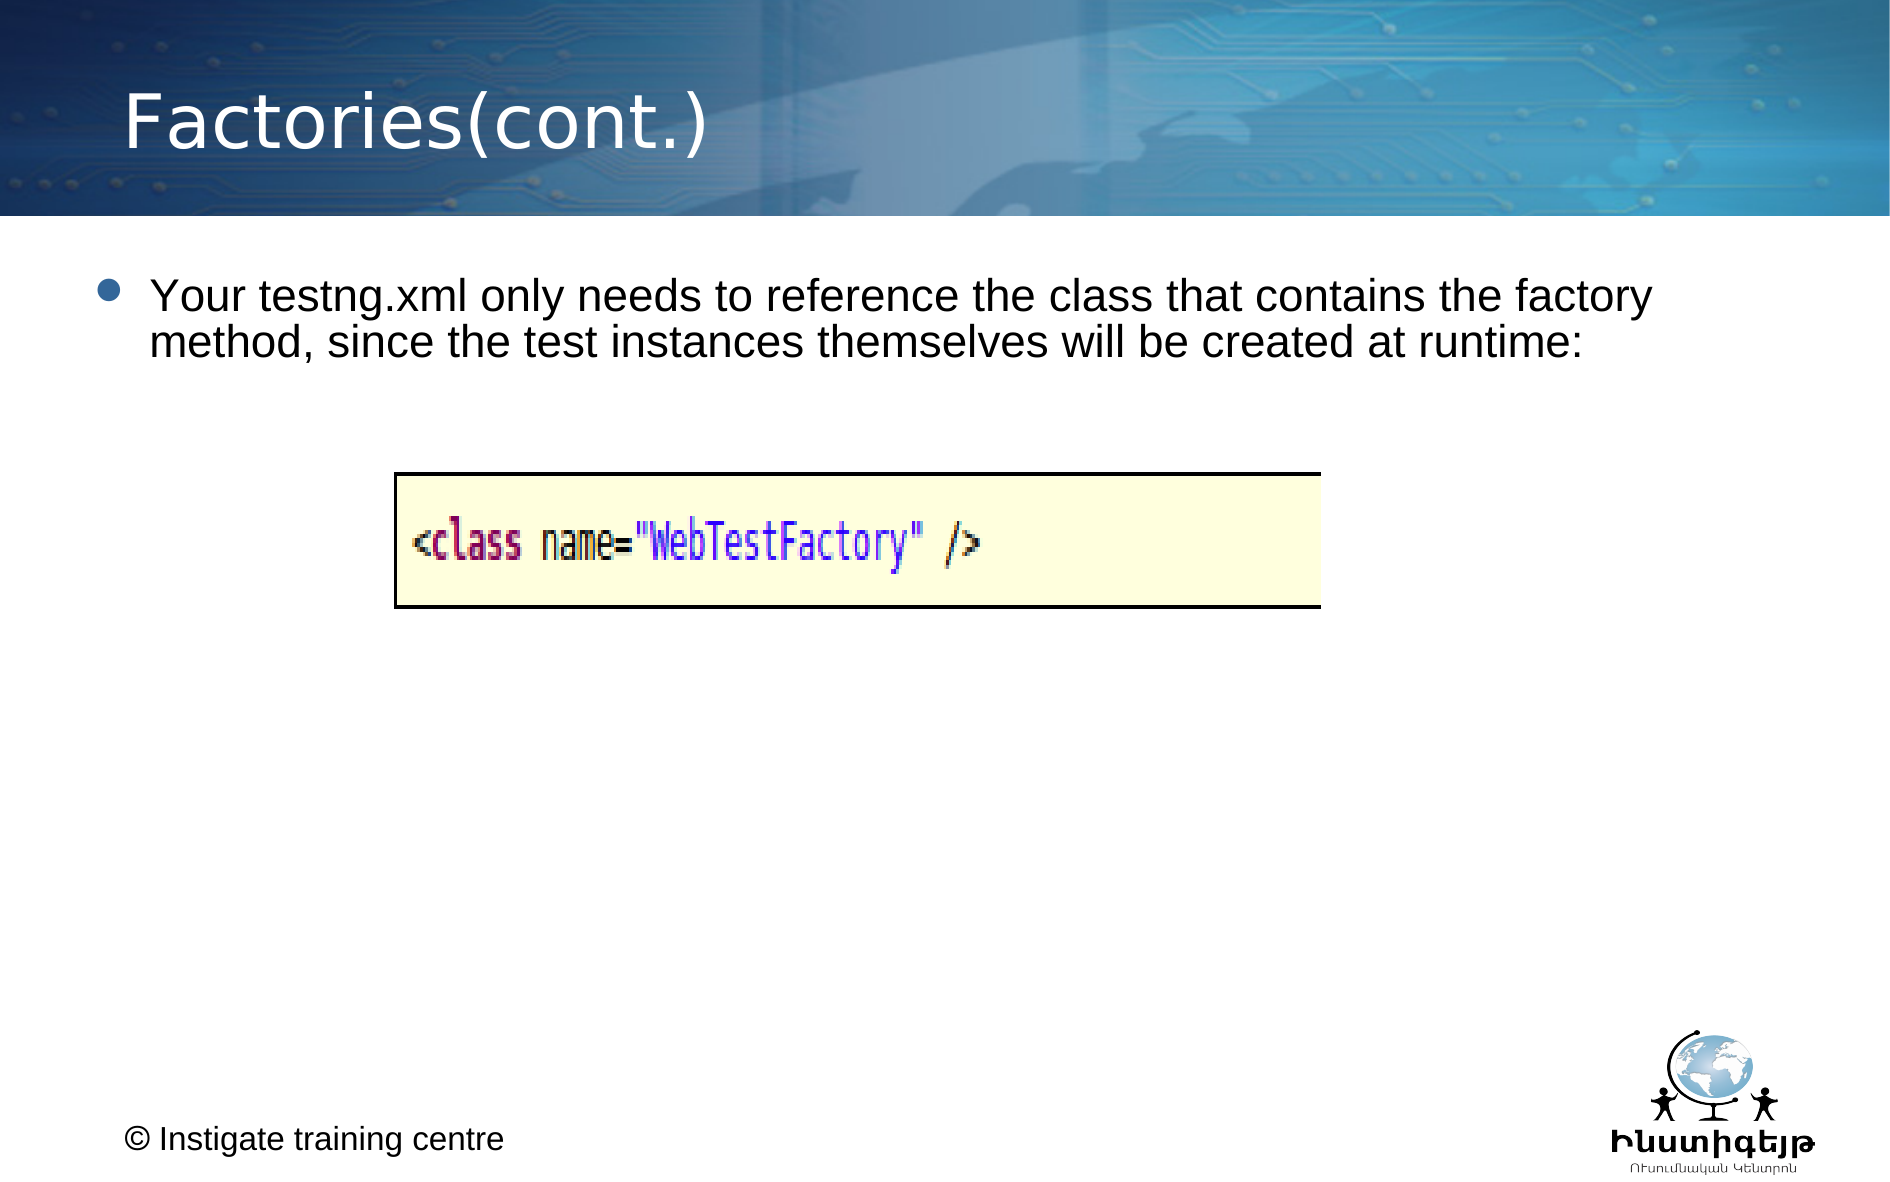

# Factories(cont.)
Your testng.xml only needs to reference the class that contains the factory method, since the test instances themselves will be created at runtime: